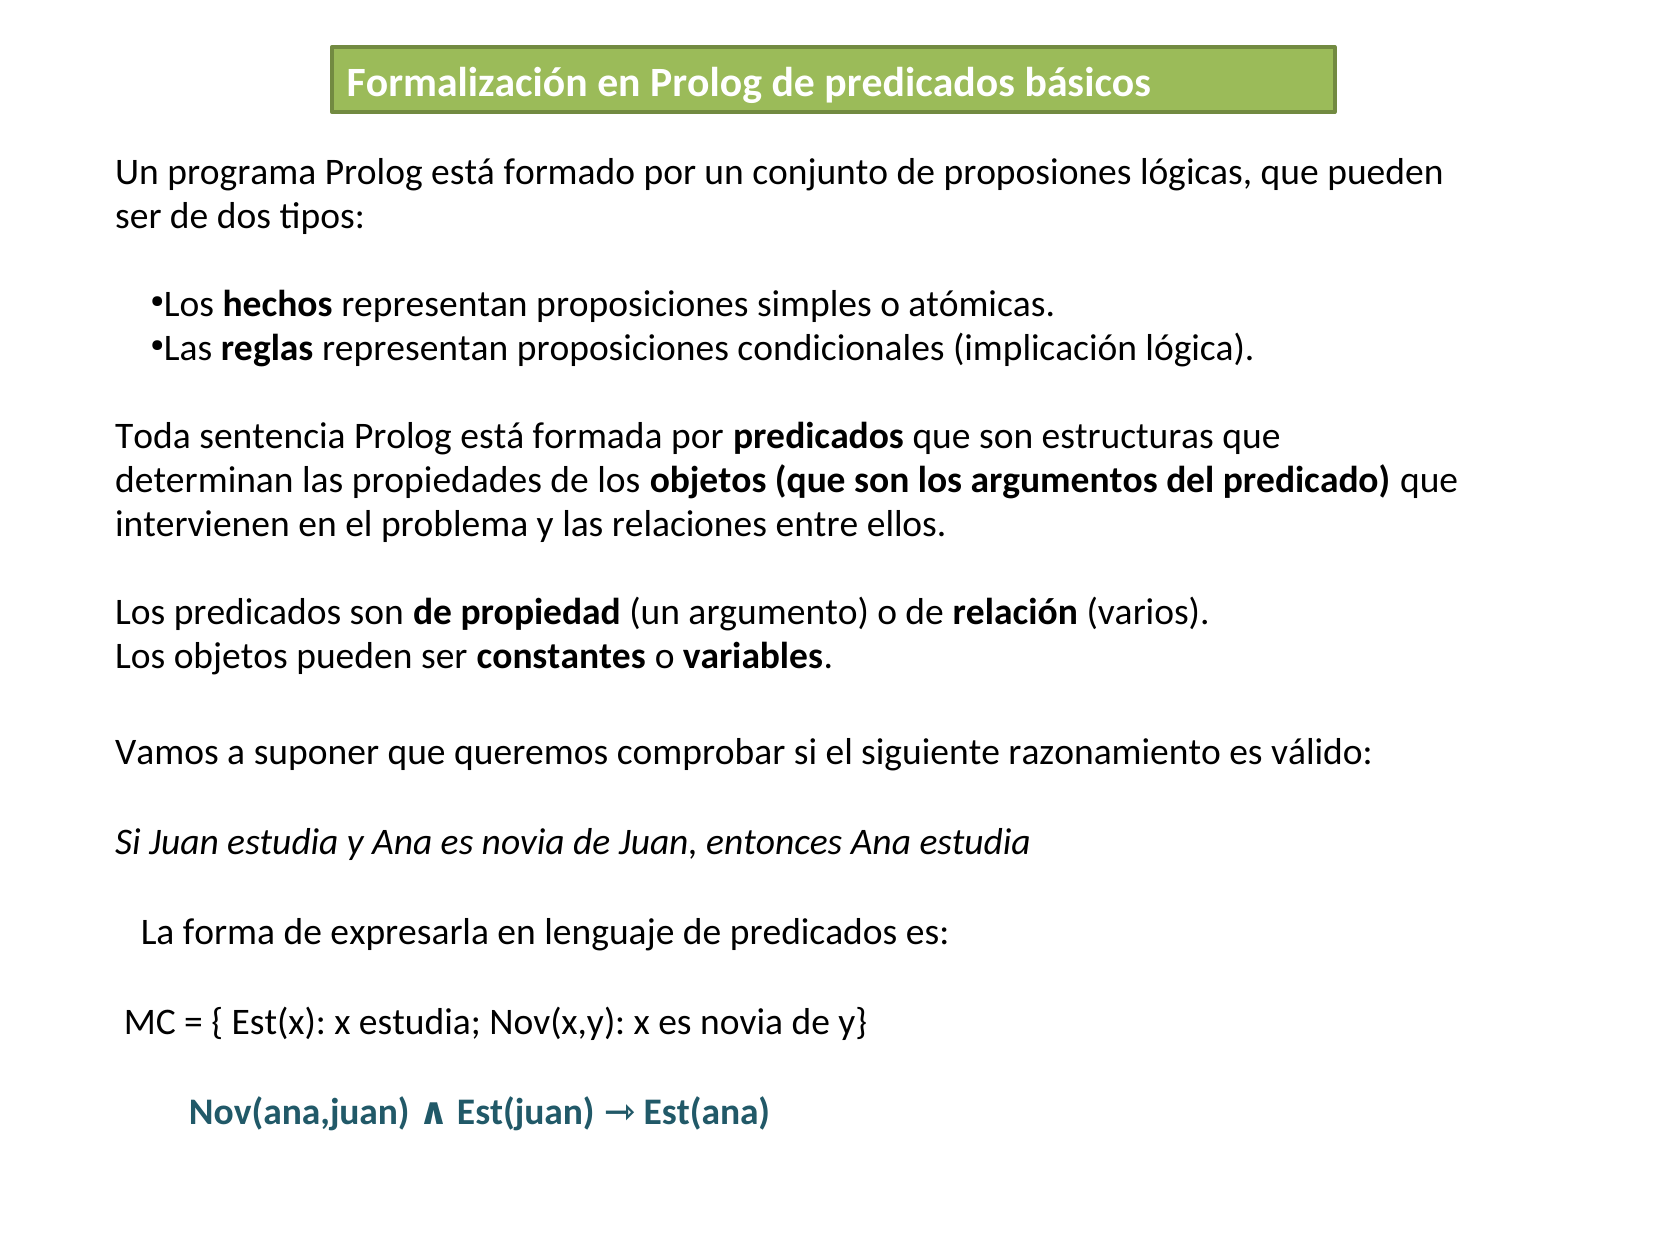

Formalización en Prolog de predicados básicos
Un programa Prolog está formado por un conjunto de proposiones lógicas, que pueden ser de dos tipos:
Los hechos representan proposiciones simples o atómicas.
Las reglas representan proposiciones condicionales (implicación lógica).
Toda sentencia Prolog está formada por predicados que son estructuras que determinan las propiedades de los objetos (que son los argumentos del predicado) que intervienen en el problema y las relaciones entre ellos.
Los predicados son de propiedad (un argumento) o de relación (varios).
Los objetos pueden ser constantes o variables.
Vamos a suponer que queremos comprobar si el siguiente razonamiento es válido:
Si Juan estudia y Ana es novia de Juan, entonces Ana estudia
 La forma de expresarla en lenguaje de predicados es:
 MC = { Est(x): x estudia; Nov(x,y): x es novia de y}
	Nov(ana,juan) ∧ Est(juan) ⇾ Est(ana)